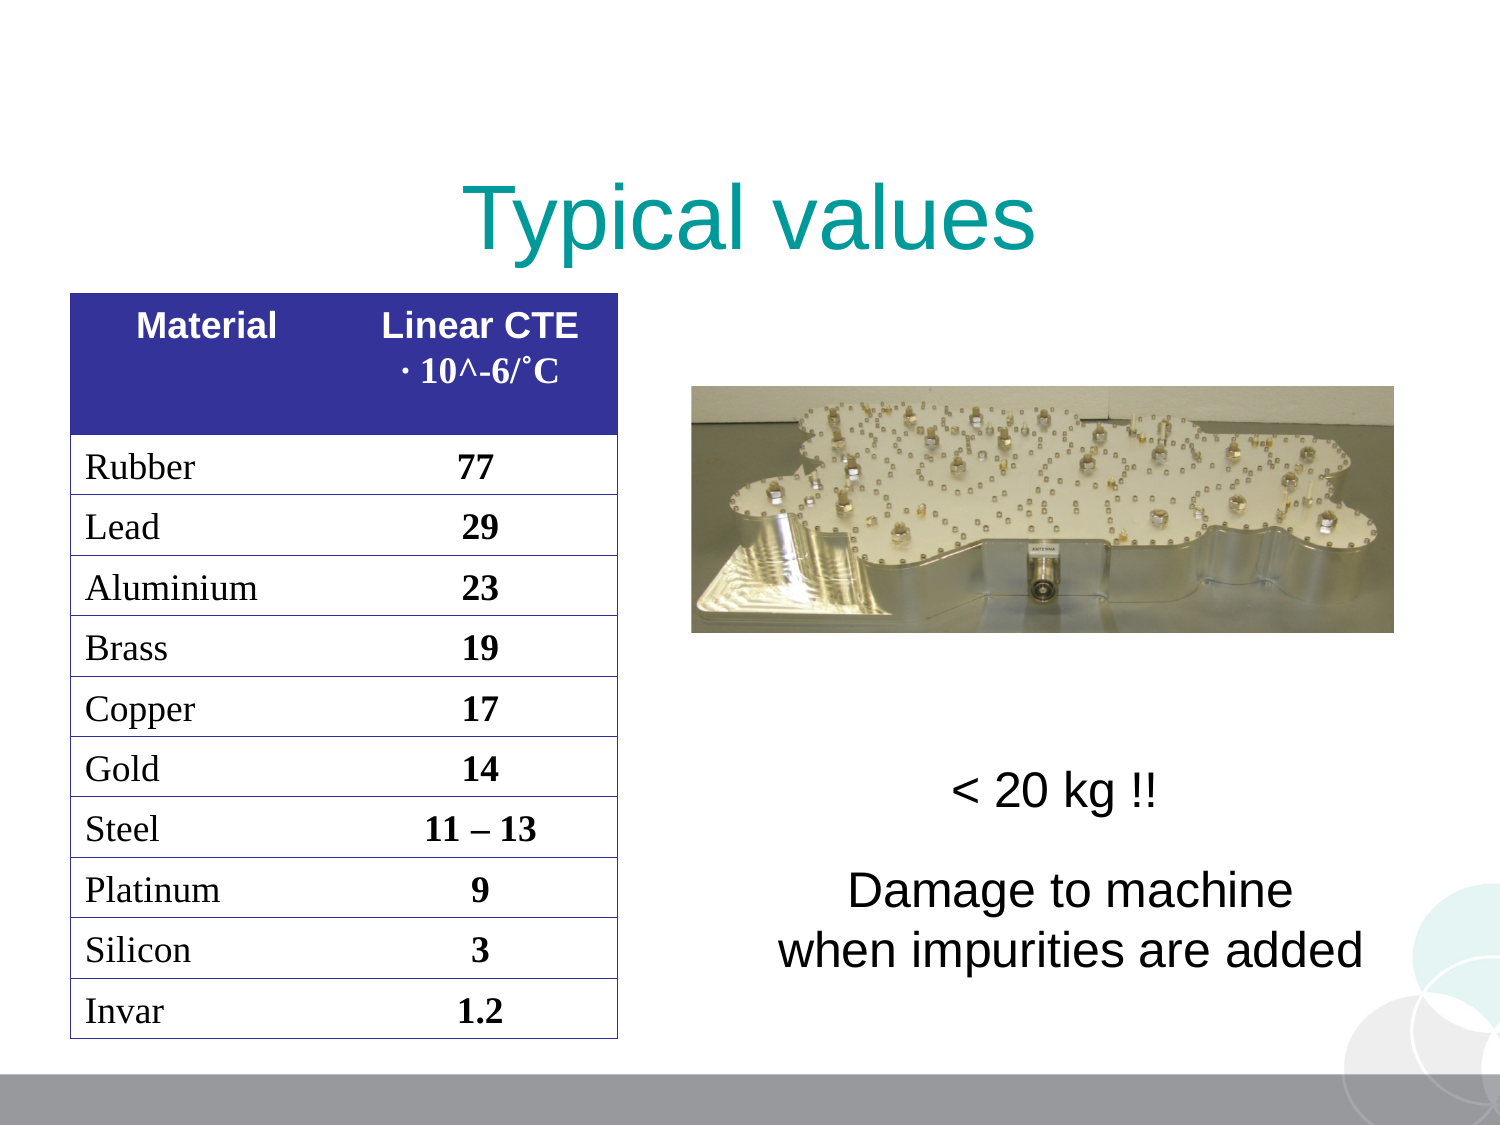

# Typical values
| Material | Linear CTE ∙ 10^-6/˚C |
| --- | --- |
| Rubber | 77 |
| Lead | 29 |
| Aluminium | 23 |
| Brass | 19 |
| Copper | 17 |
| Gold | 14 |
| Steel | 11 – 13 |
| Platinum | 9 |
| Silicon | 3 |
| Invar | 1.2 |
< 20 kg !!
Damage to machine
when impurities are added